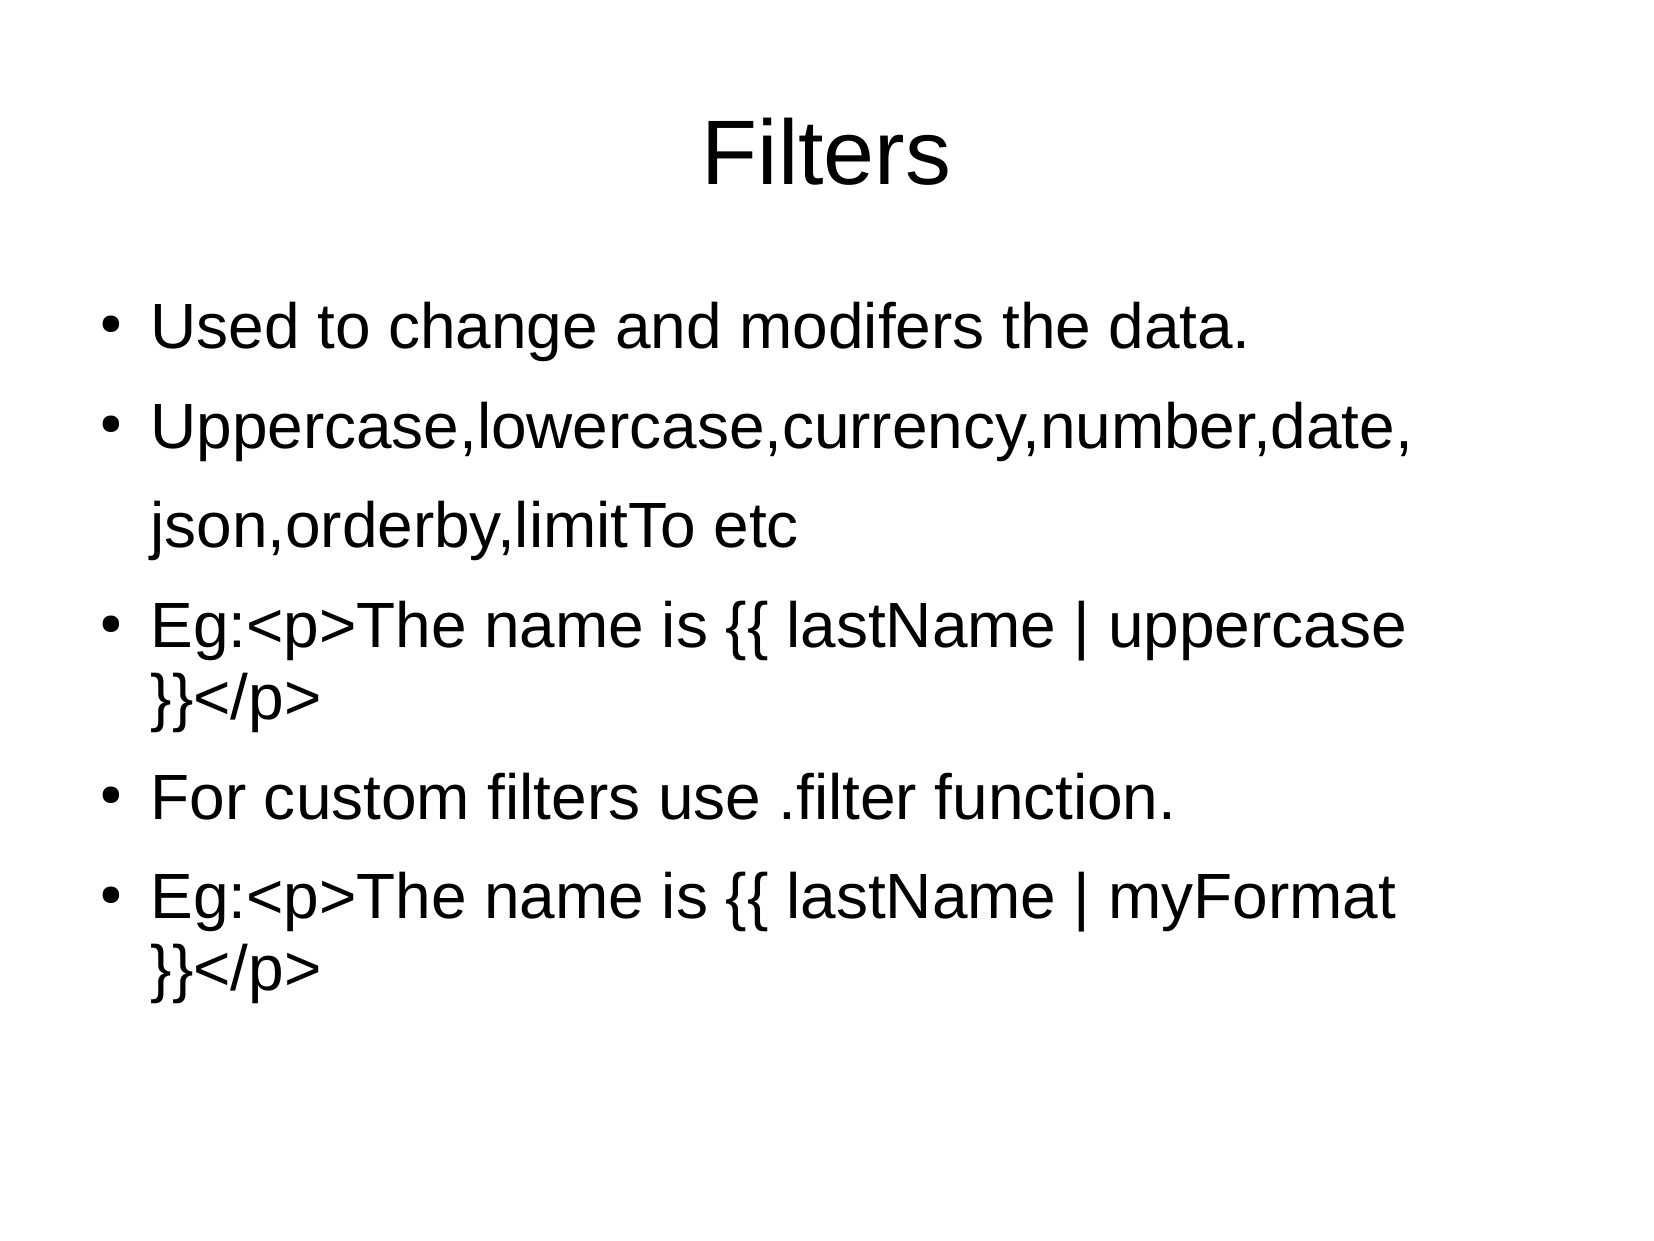

# Filters
Used to change and modifers the data.
Uppercase,lowercase,currency,number,date,
json,orderby,limitTo etc
Eg:<p>The name is {{ lastName | uppercase }}</p>
For custom filters use .filter function.
Eg:<p>The name is {{ lastName | myFormat }}</p>